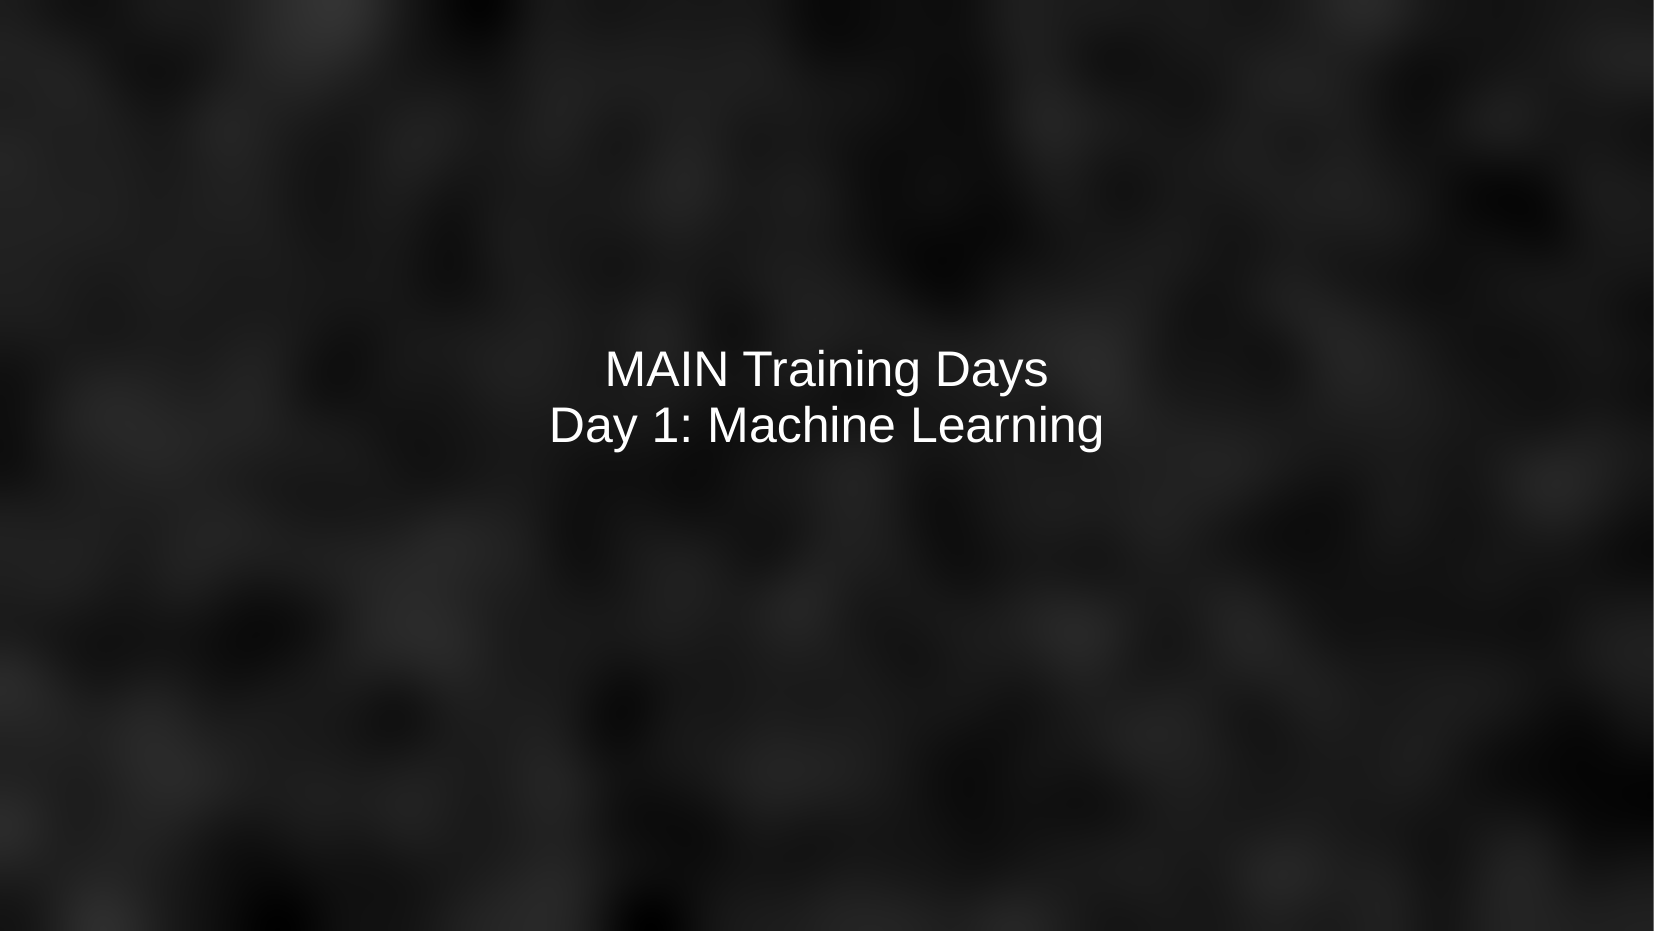

# MAIN Training Days
Day 1: Machine Learning